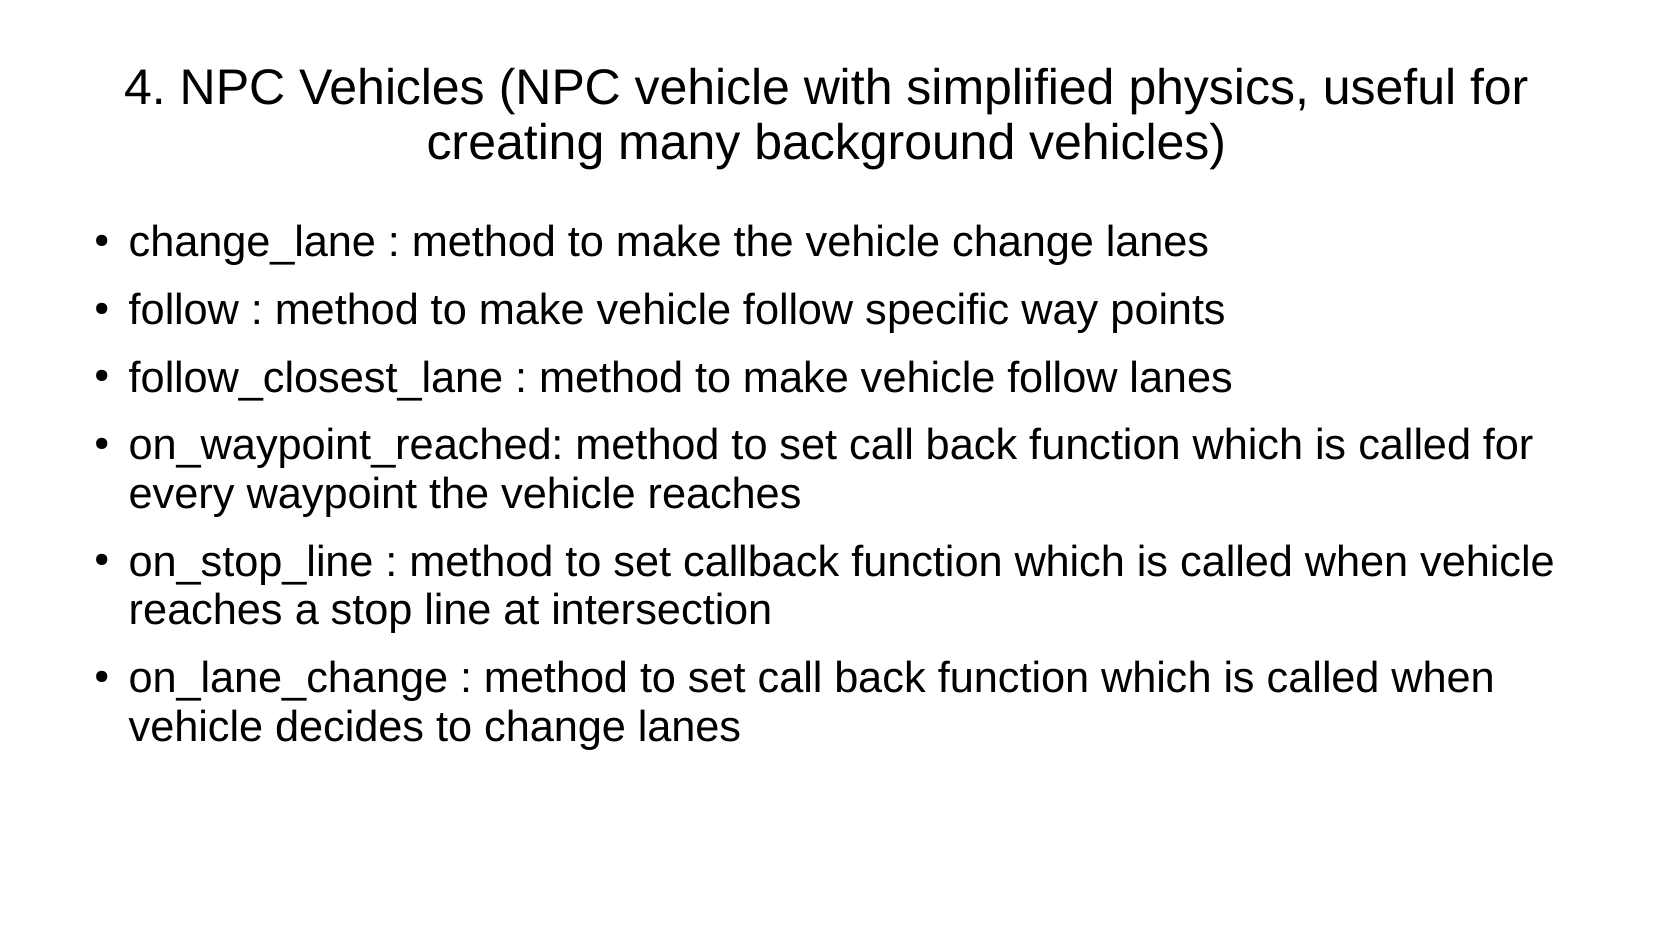

# 4. NPC Vehicles (NPC vehicle with simplified physics, useful for creating many background vehicles)
change_lane : method to make the vehicle change lanes
follow : method to make vehicle follow specific way points
follow_closest_lane : method to make vehicle follow lanes
on_waypoint_reached: method to set call back function which is called for every waypoint the vehicle reaches
on_stop_line : method to set callback function which is called when vehicle reaches a stop line at intersection
on_lane_change : method to set call back function which is called when vehicle decides to change lanes